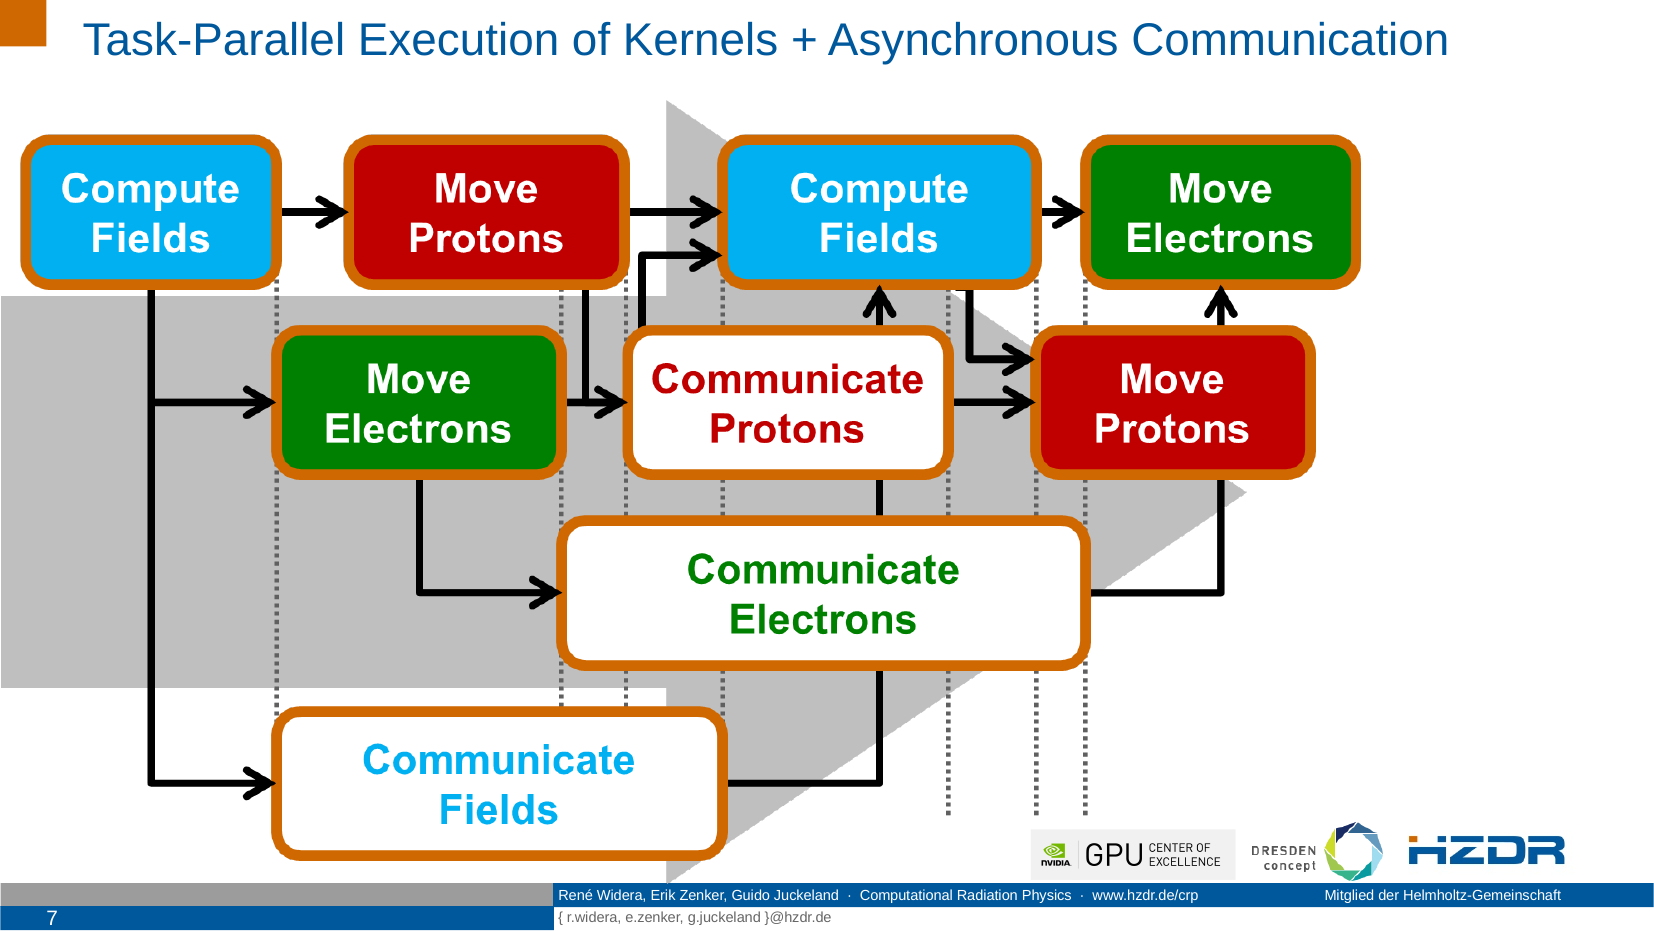

# Task-Parallel Execution of Kernels + Asynchronous Communication